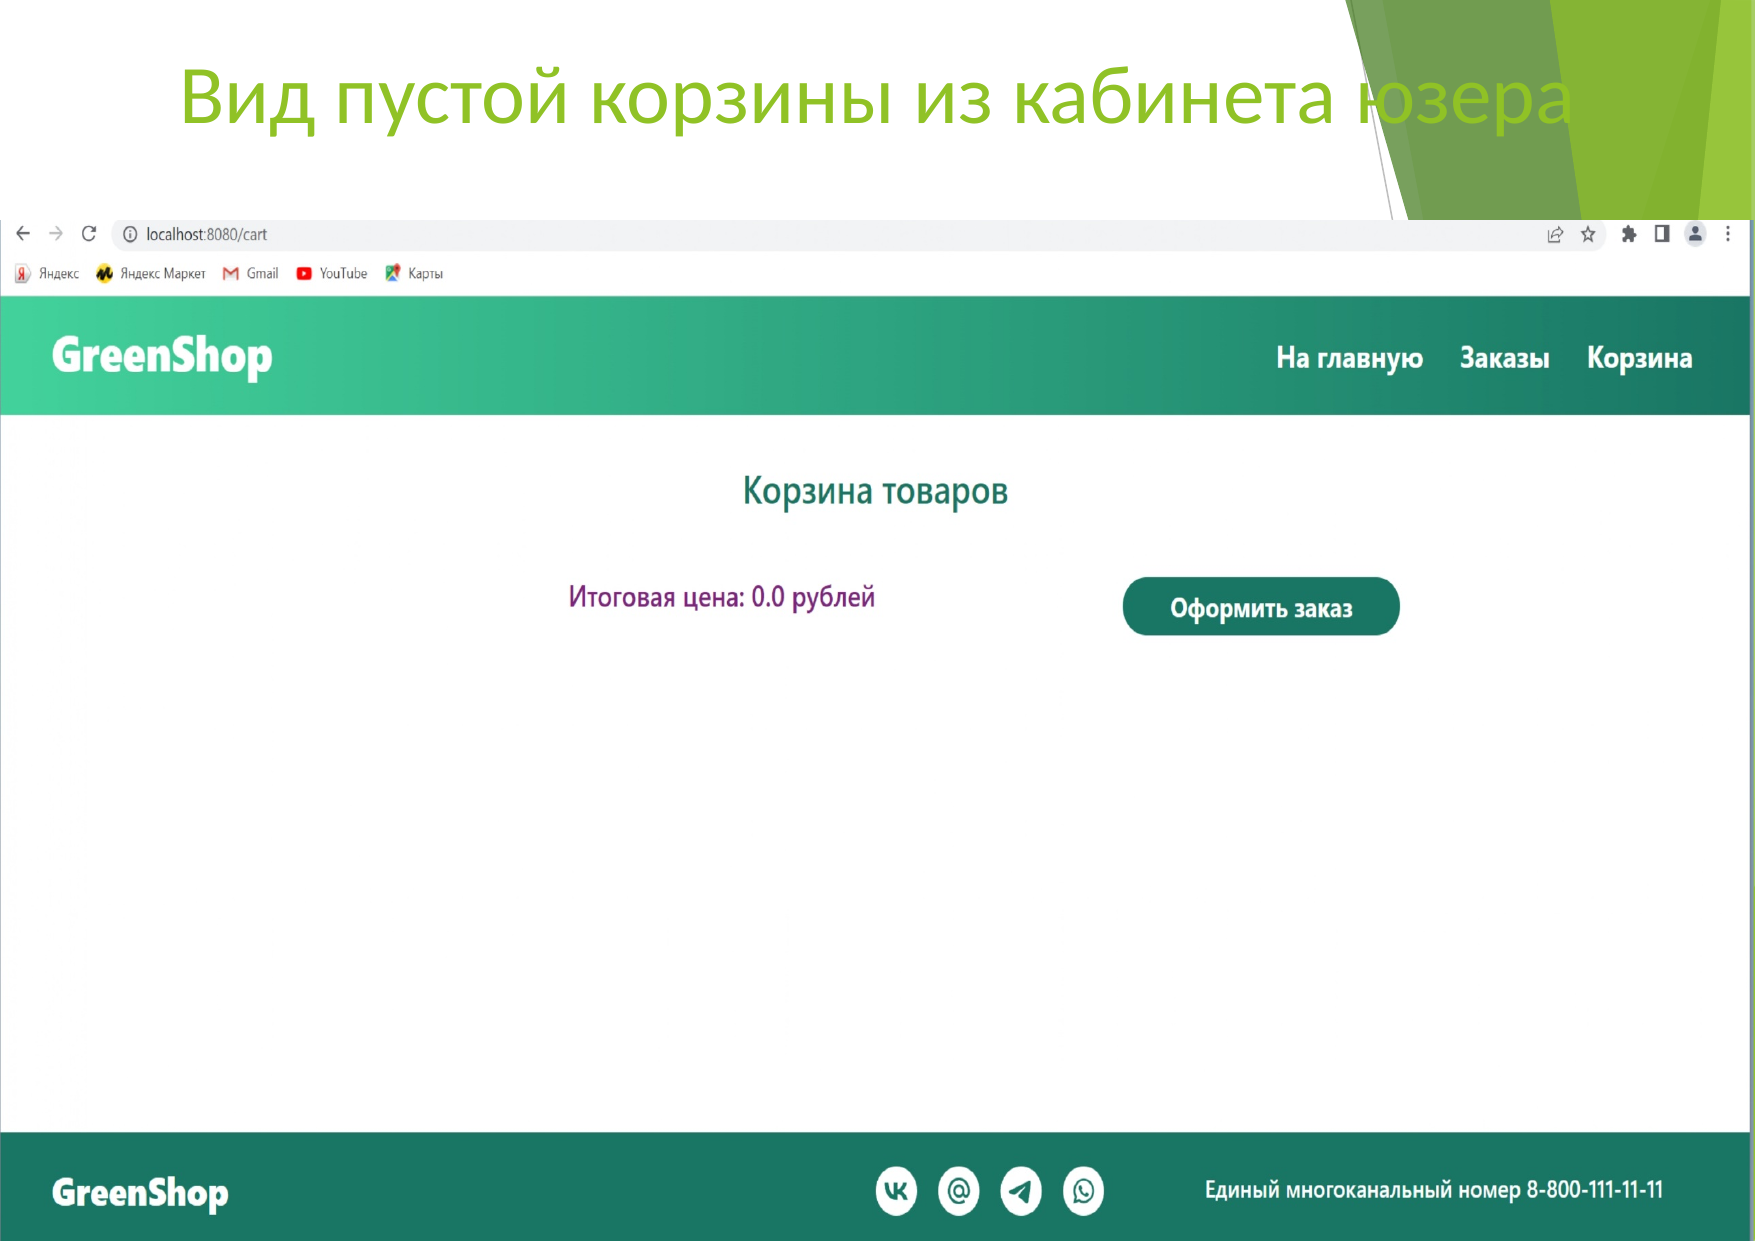

# Вид пустой корзины из кабинета юзера